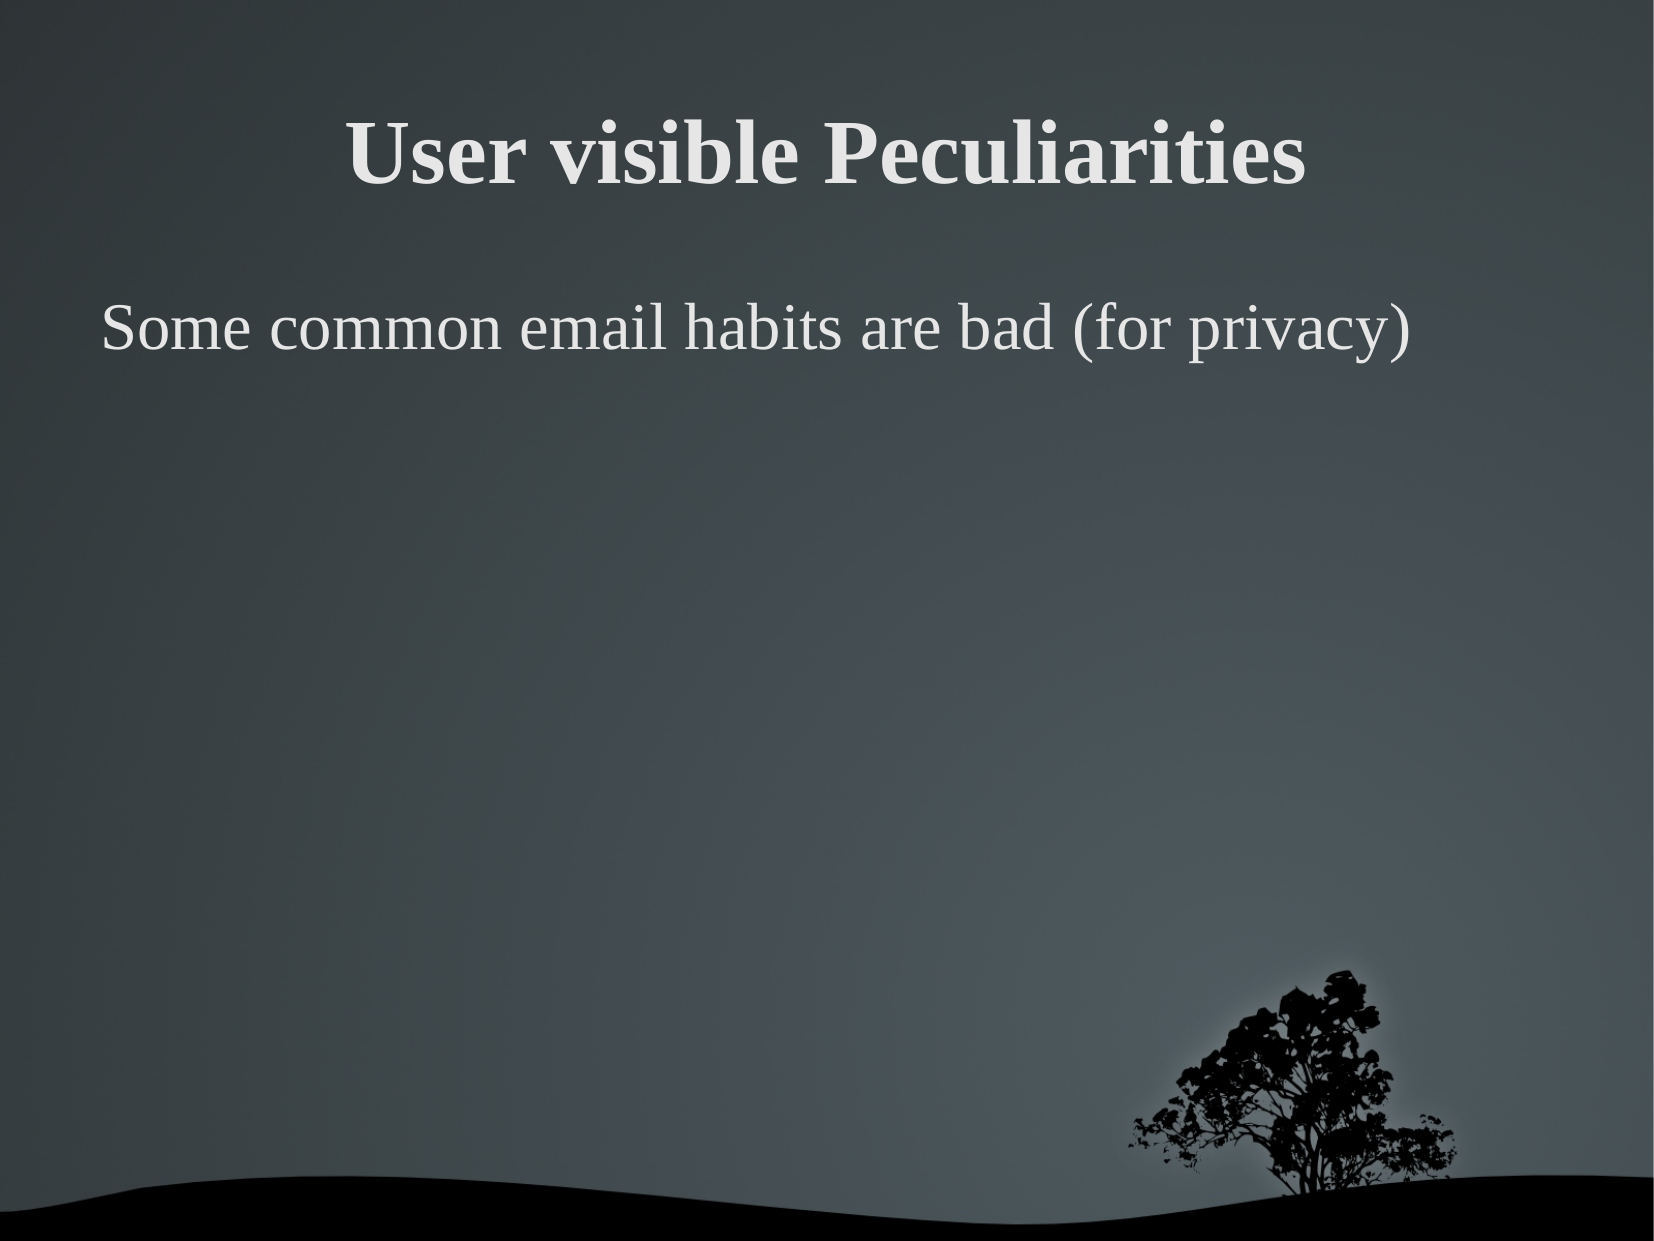

# User visible Peculiarities
Some common email habits are bad (for privacy)